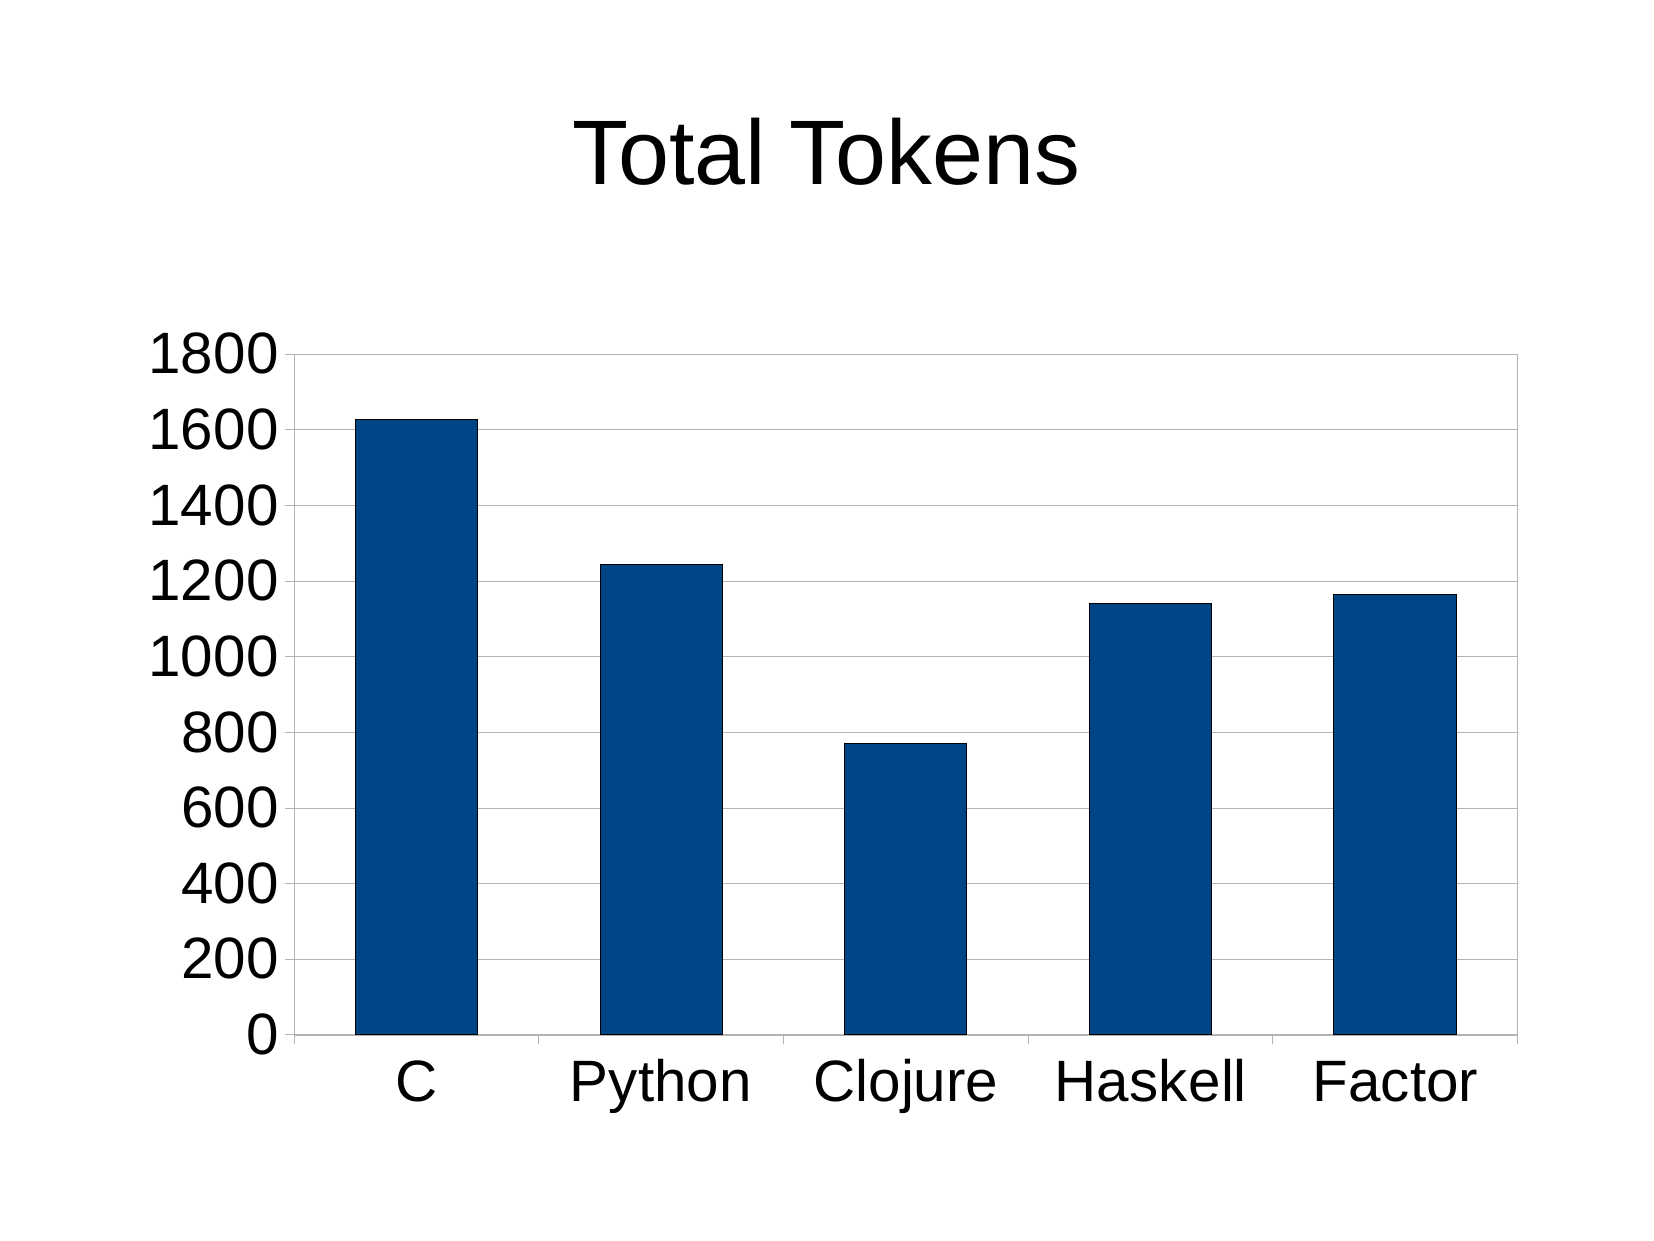

# Total Tokens
### Chart
| Category | |
|---|---|
| C | 1627.0 |
| Python | 1243.0 |
| Clojure | 771.0 |
| Haskell | 1142.0 |
| Factor | 1164.0 |